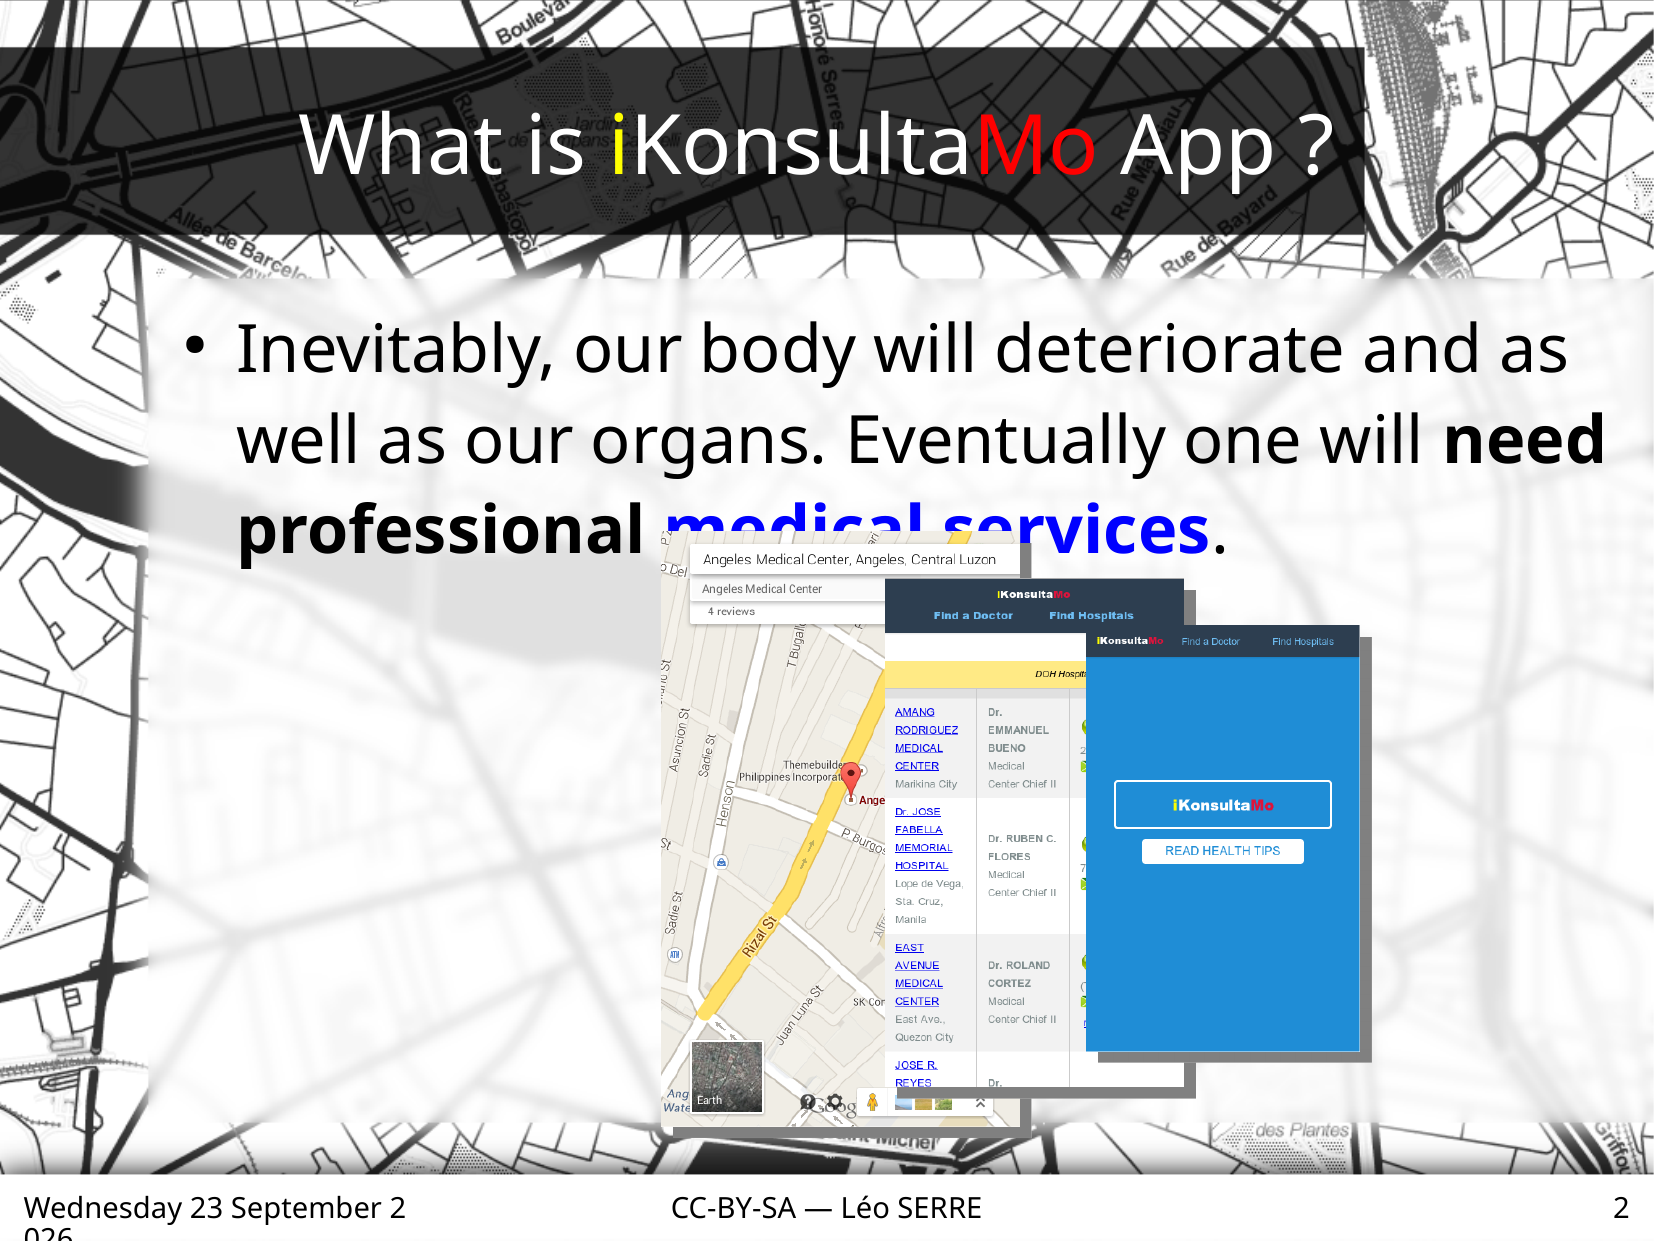

# What is iKonsultaMo App ?
Inevitably, our body will deteriorate and as well as our organs. Eventually one will need professional medical services.
CC-BY-SA — Léo SERRE
2